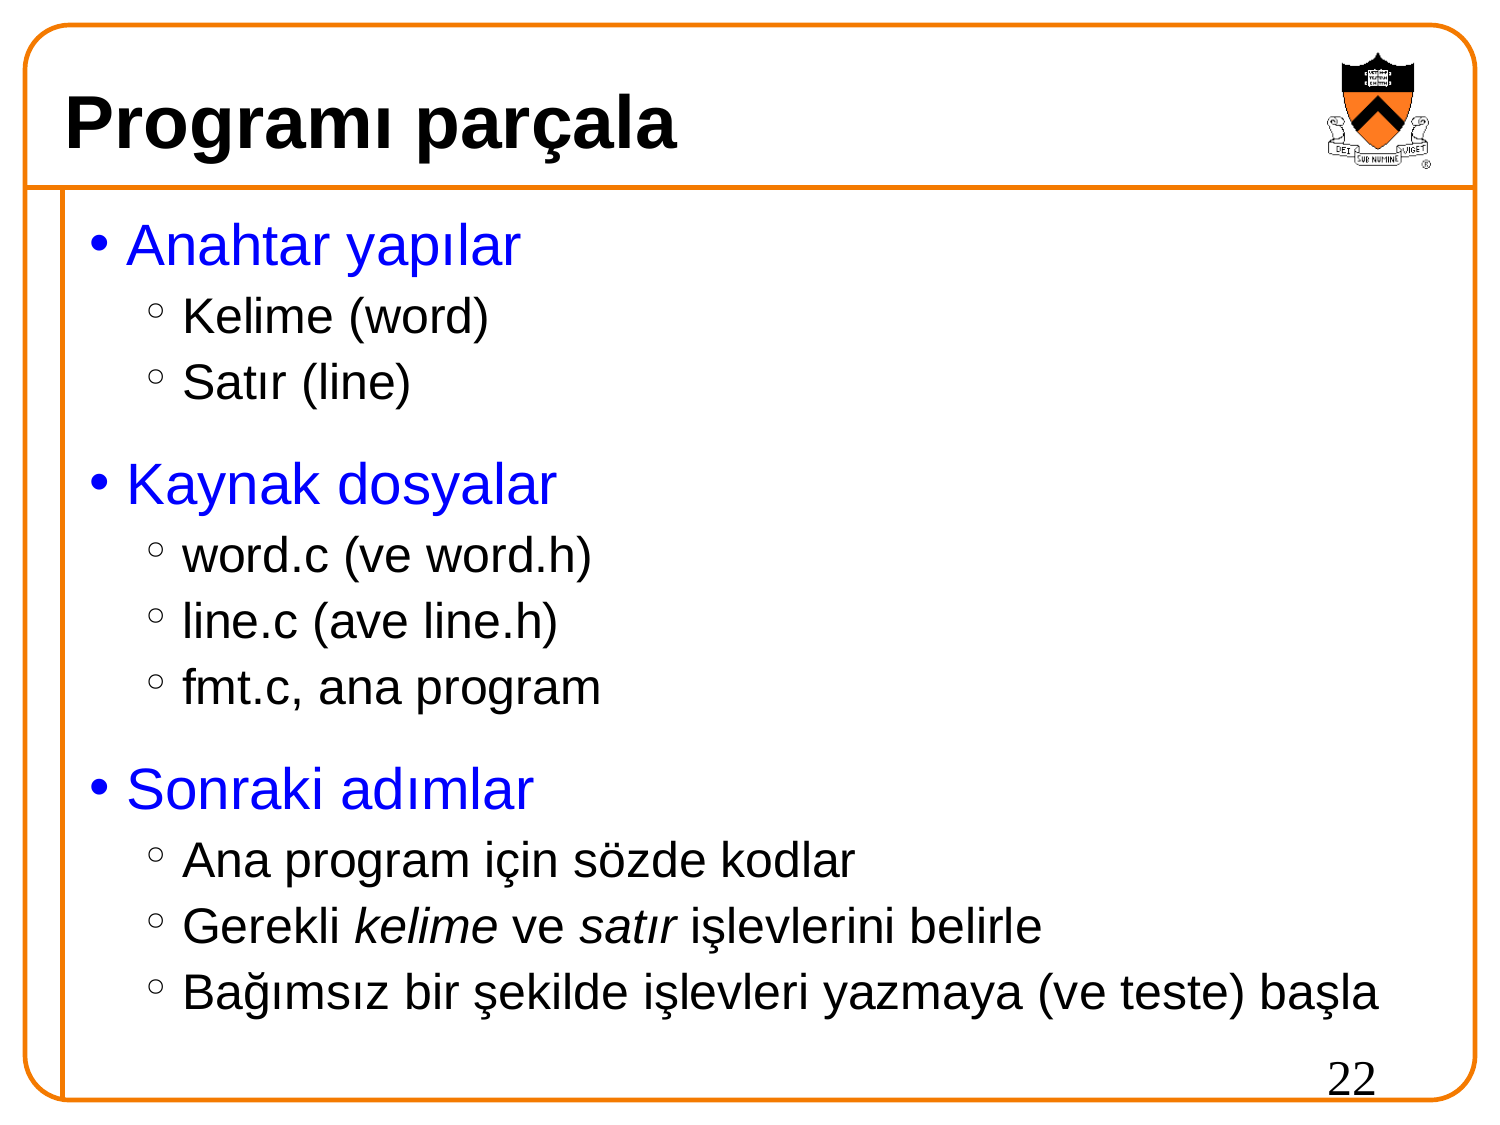

# Programı parçala
Anahtar yapılar
Kelime (word)
Satır (line)
Kaynak dosyalar
word.c (ve word.h)
line.c (ave line.h)
fmt.c, ana program
Sonraki adımlar
Ana program için sözde kodlar
Gerekli kelime ve satır işlevlerini belirle
Bağımsız bir şekilde işlevleri yazmaya (ve teste) başla
22